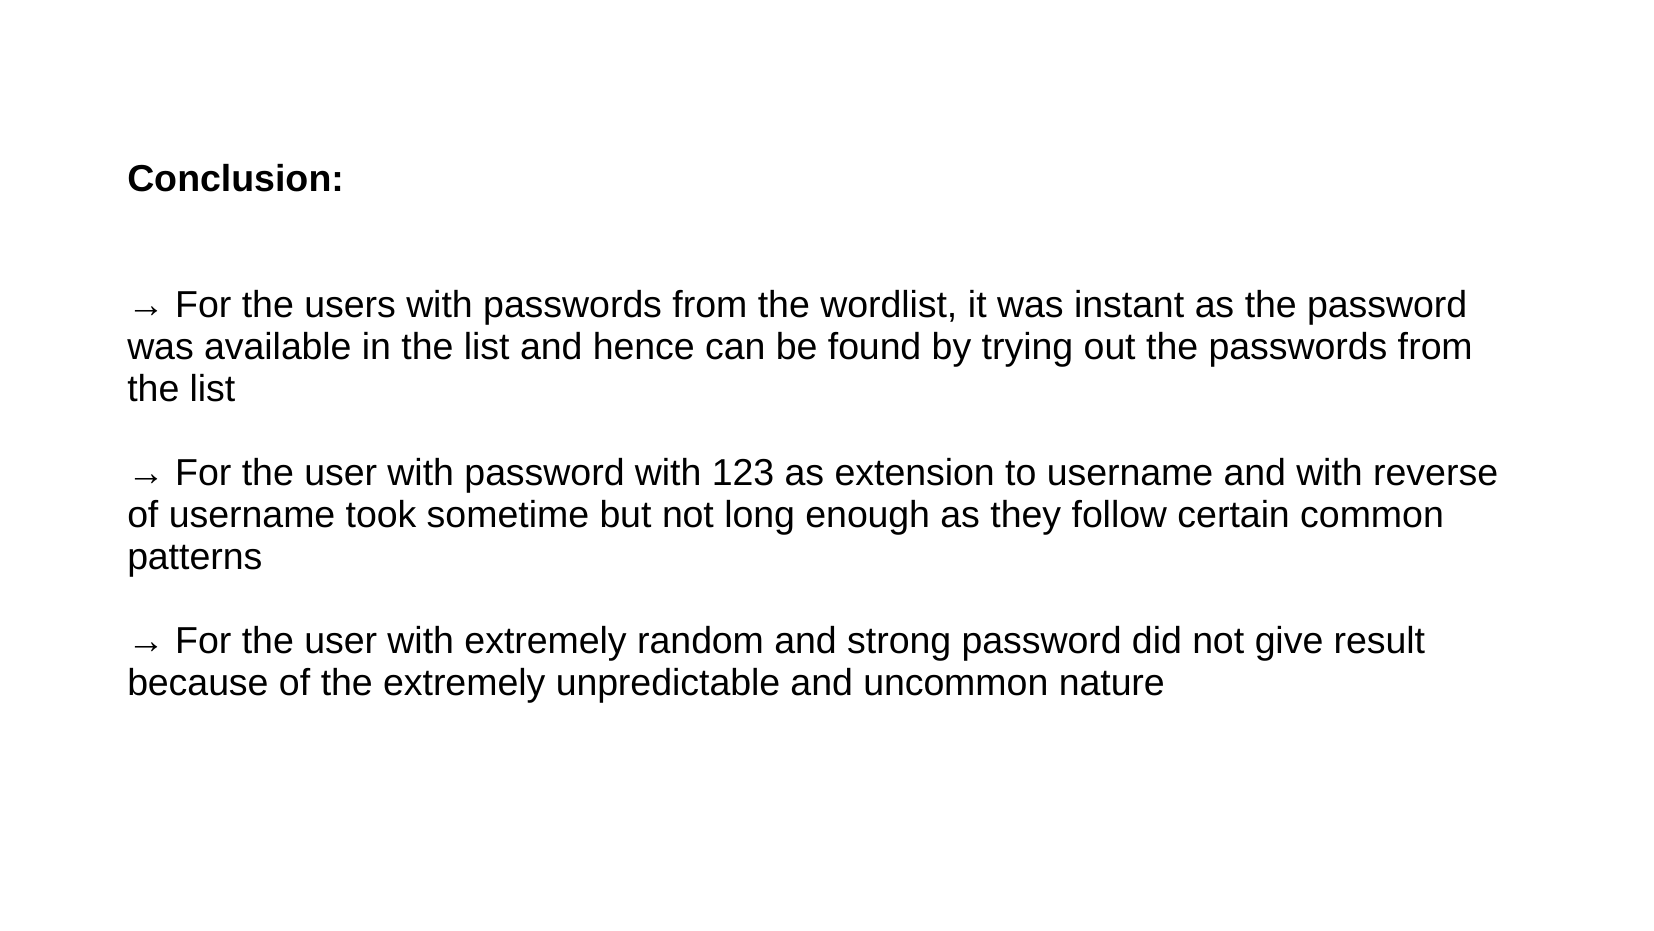

Conclusion:
→ For the users with passwords from the wordlist, it was instant as the password was available in the list and hence can be found by trying out the passwords from the list
→ For the user with password with 123 as extension to username and with reverse of username took sometime but not long enough as they follow certain common patterns
→ For the user with extremely random and strong password did not give result because of the extremely unpredictable and uncommon nature